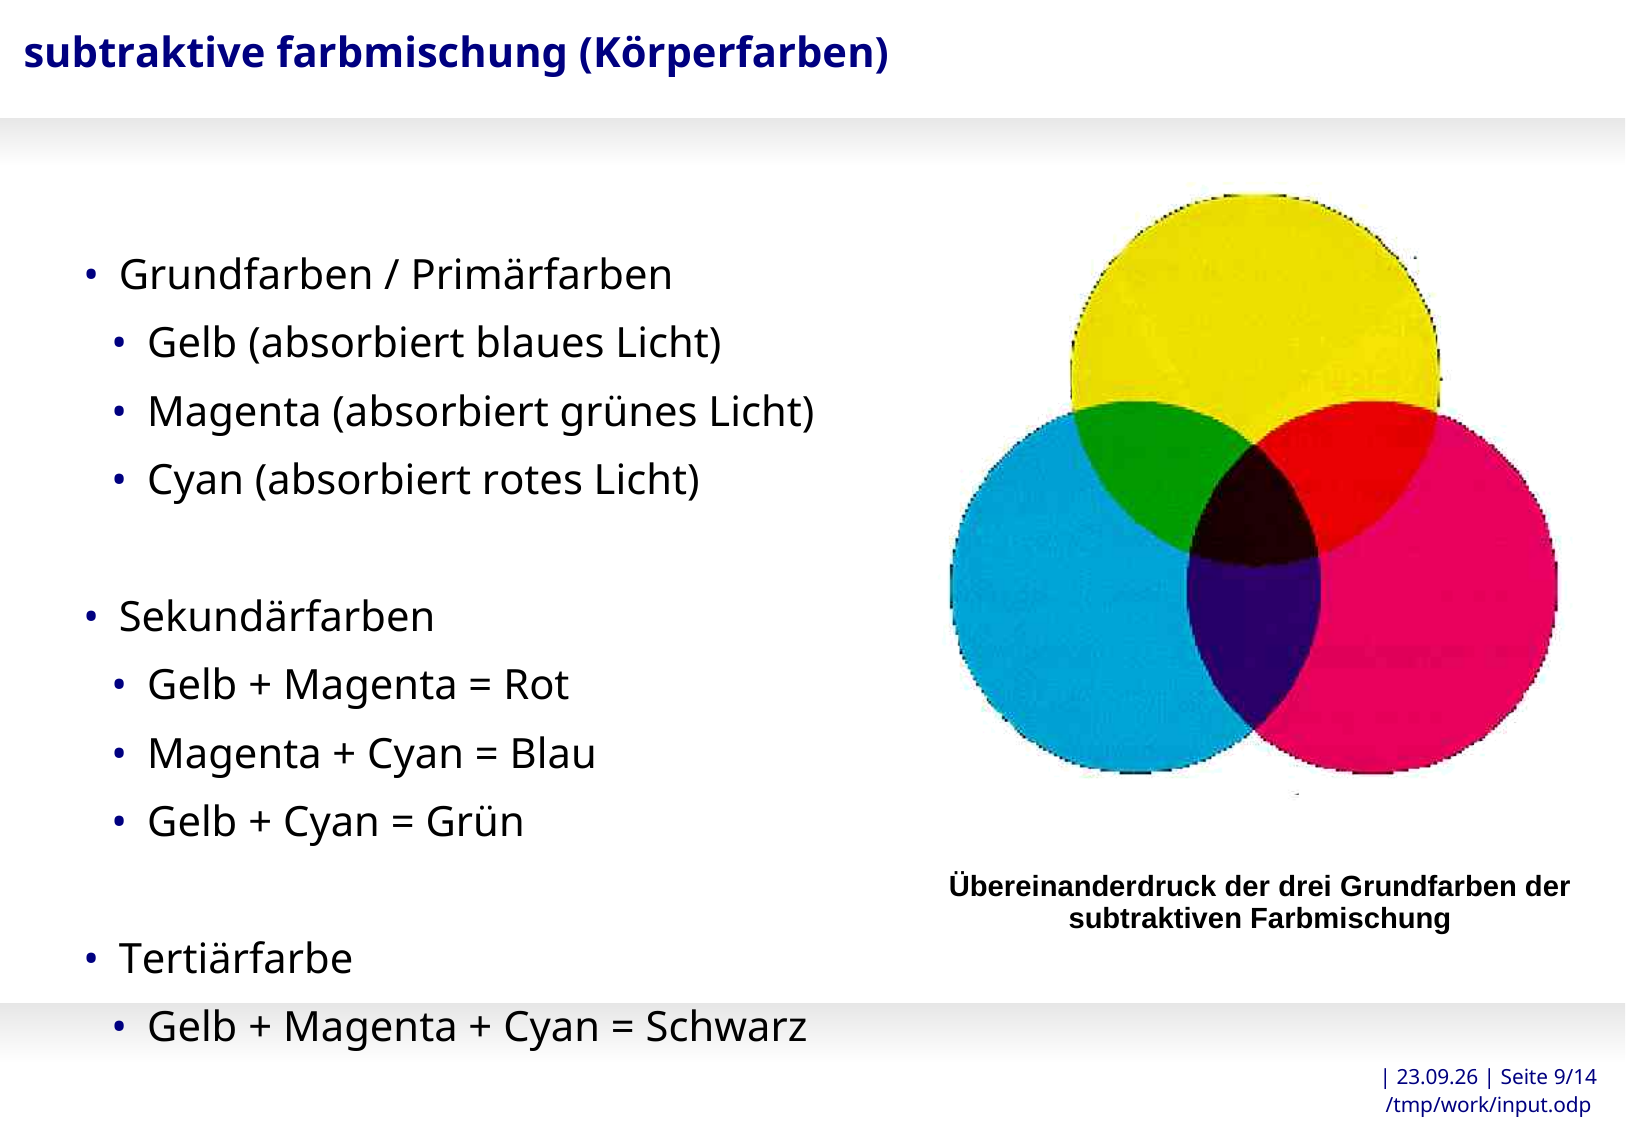

# subtraktive farbmischung (Körperfarben)
Übereinanderdruck der drei Grundfarben der subtraktiven Farbmischung
Grundfarben / Primärfarben
Gelb (absorbiert blaues Licht)
Magenta (absorbiert grünes Licht)
Cyan (absorbiert rotes Licht)
Sekundärfarben
Gelb + Magenta = Rot
Magenta + Cyan = Blau
Gelb + Cyan = Grün
Tertiärfarbe
Gelb + Magenta + Cyan = Schwarz